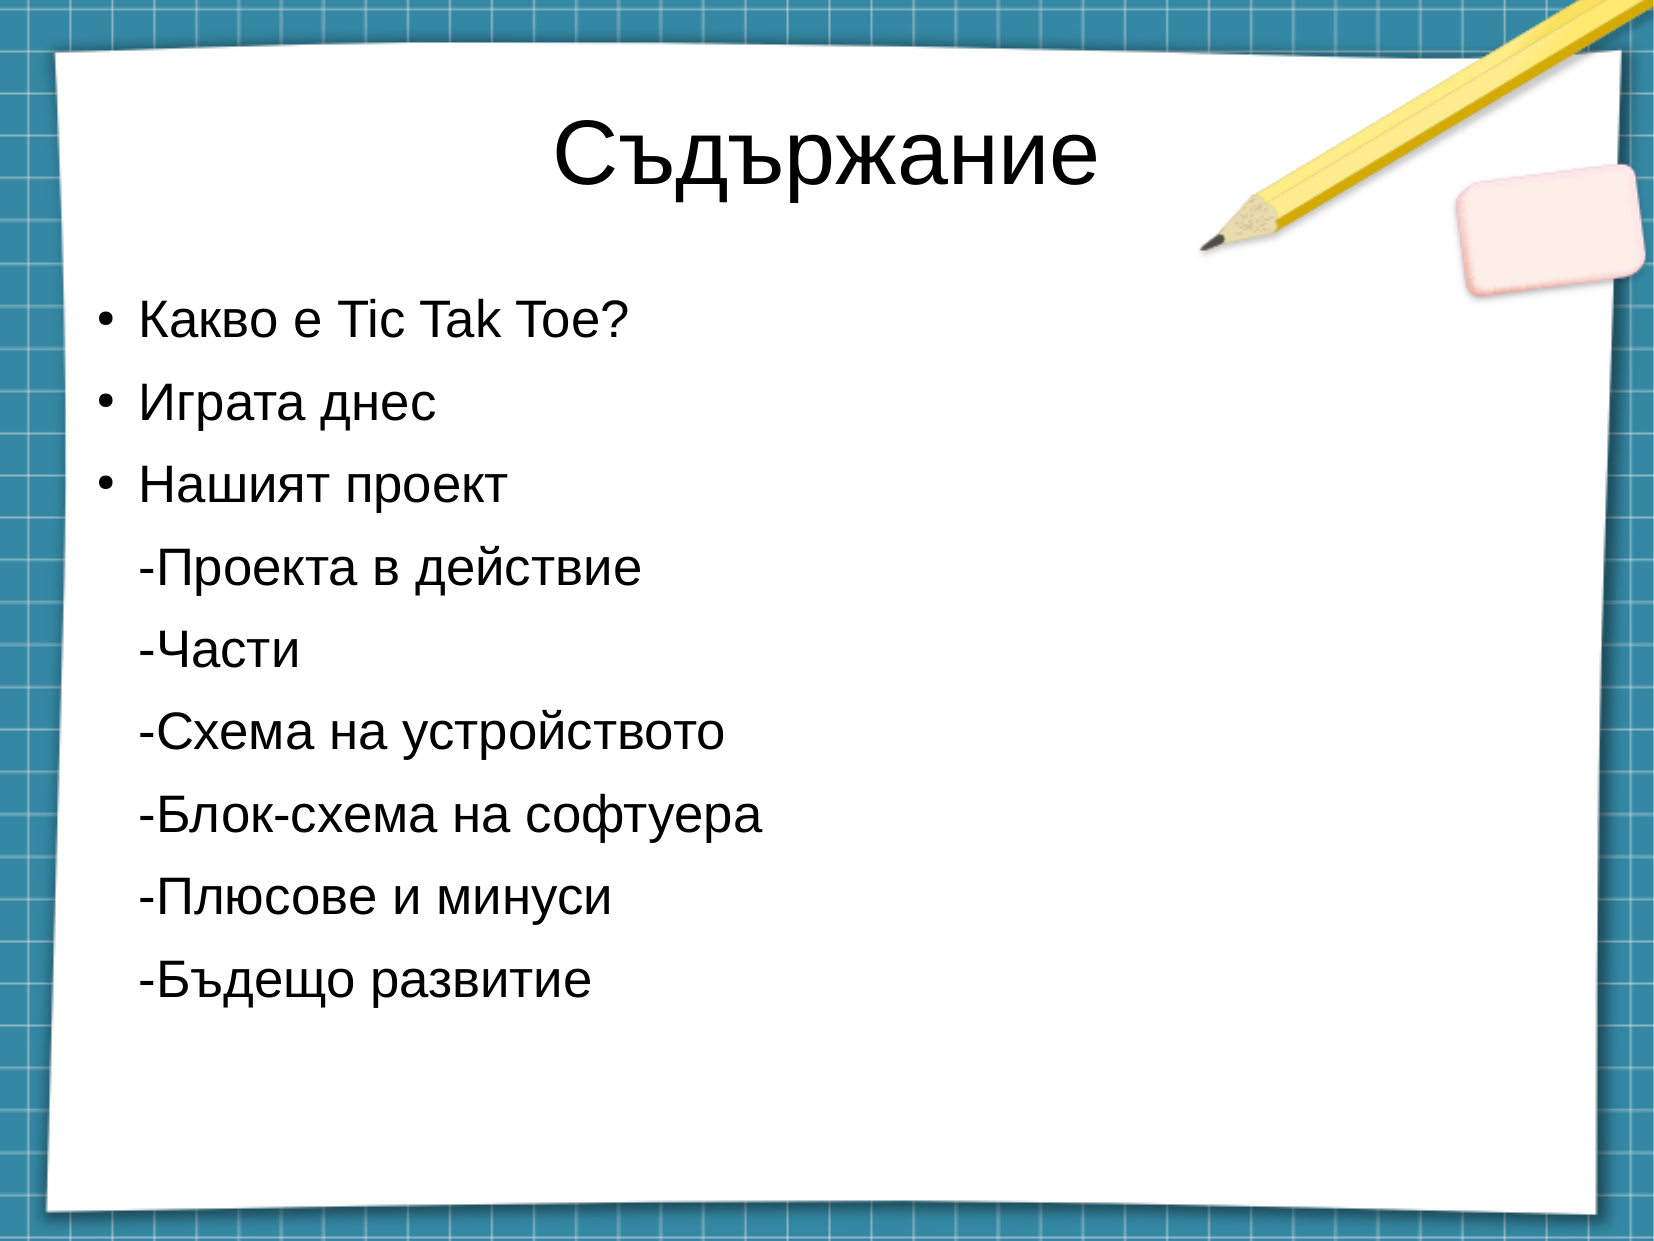

# Съдържание
Какво е Tic Tak Toe?
Играта днес
Нашият проект
-Проекта в действие
-Части
-Схема на устройството
-Блок-схема на софтуера
-Плюсове и минуси
-Бъдещо развитие